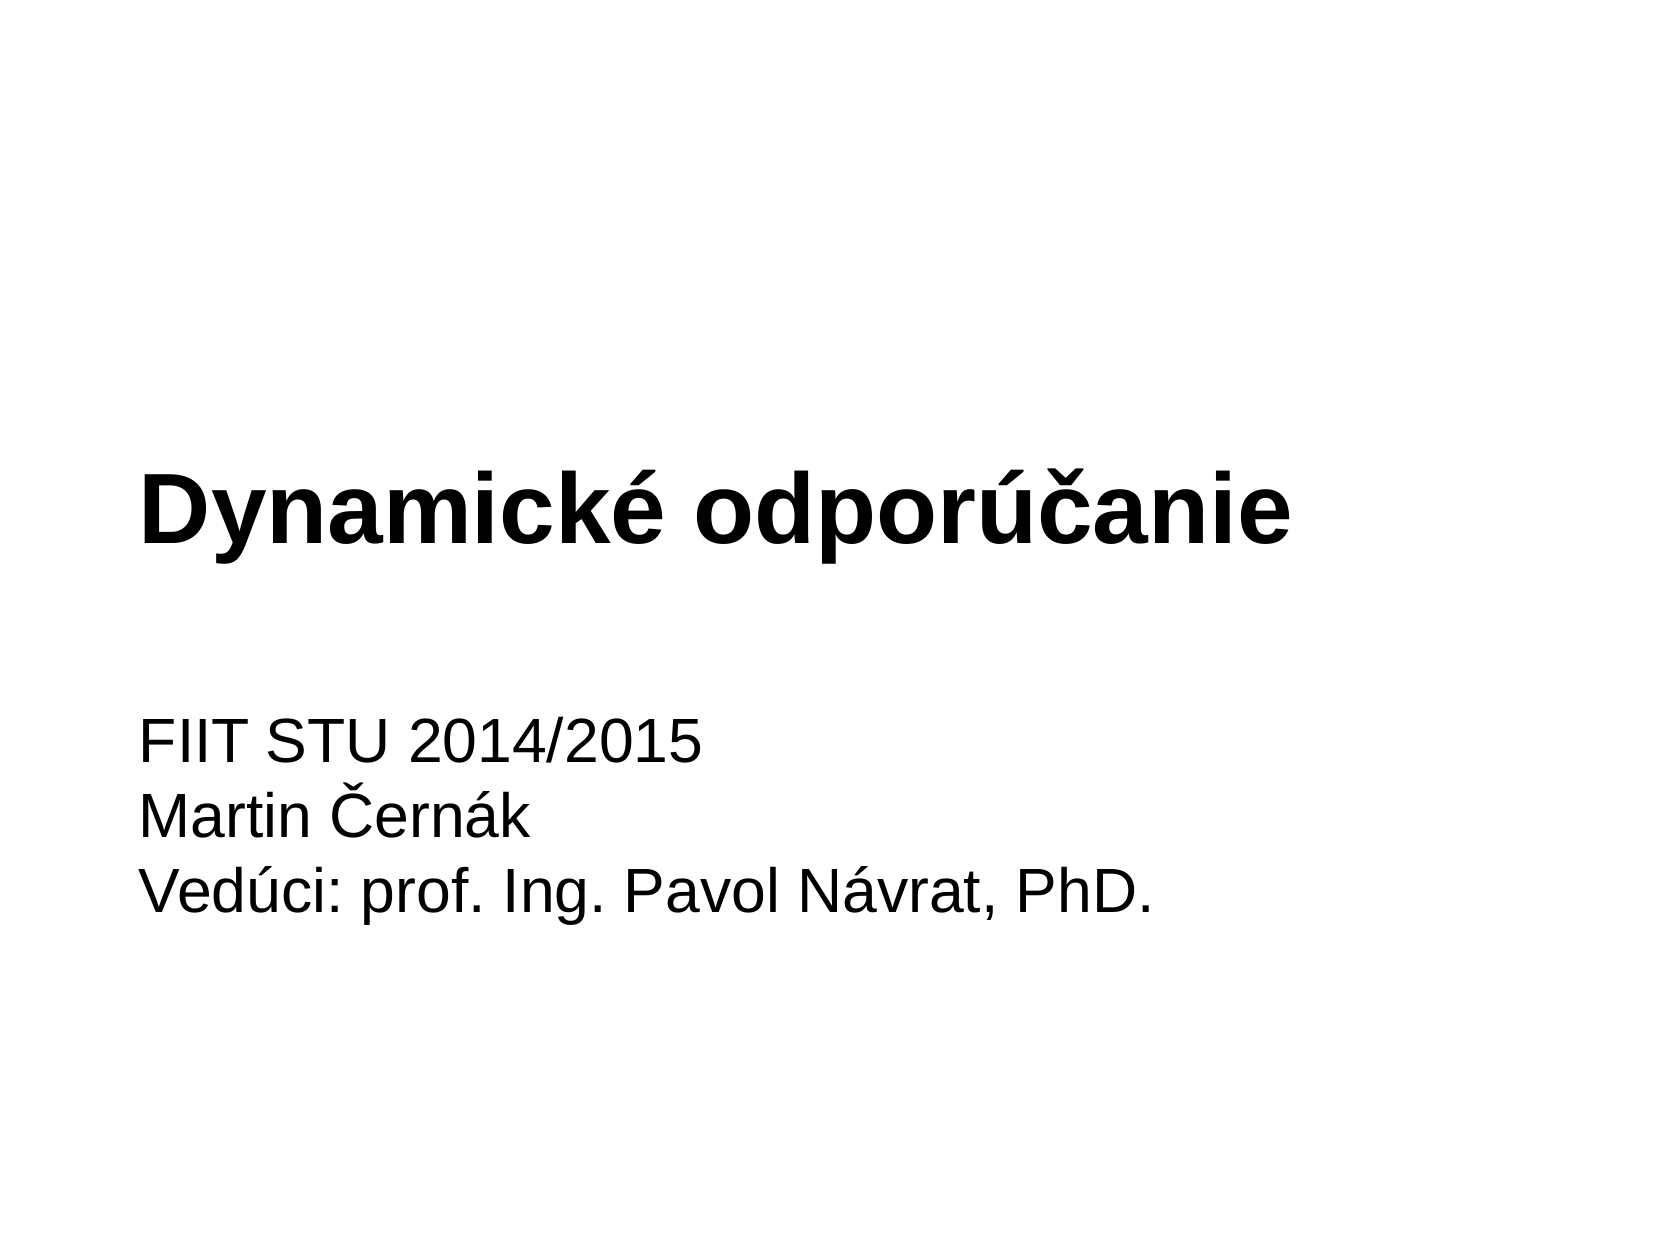

# Dynamické odporúčanie
FIIT STU 2014/2015
Martin Černák
Vedúci: prof. Ing. Pavol Návrat, PhD.